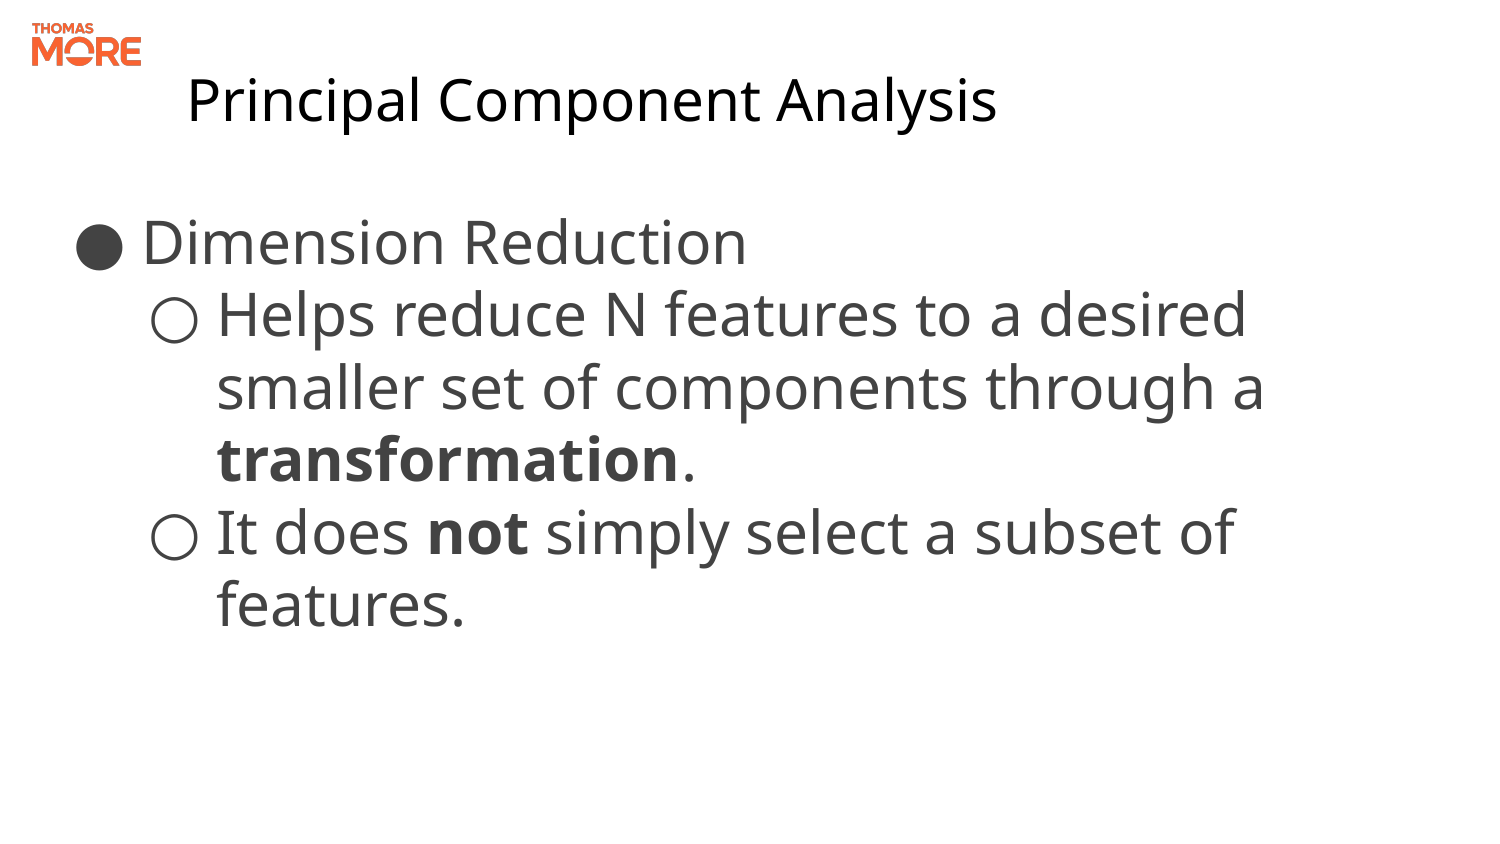

# Principal Component Analysis
Dimension Reduction
Helps reduce N features to a desired smaller set of components through a transformation.
It does not simply select a subset of features.